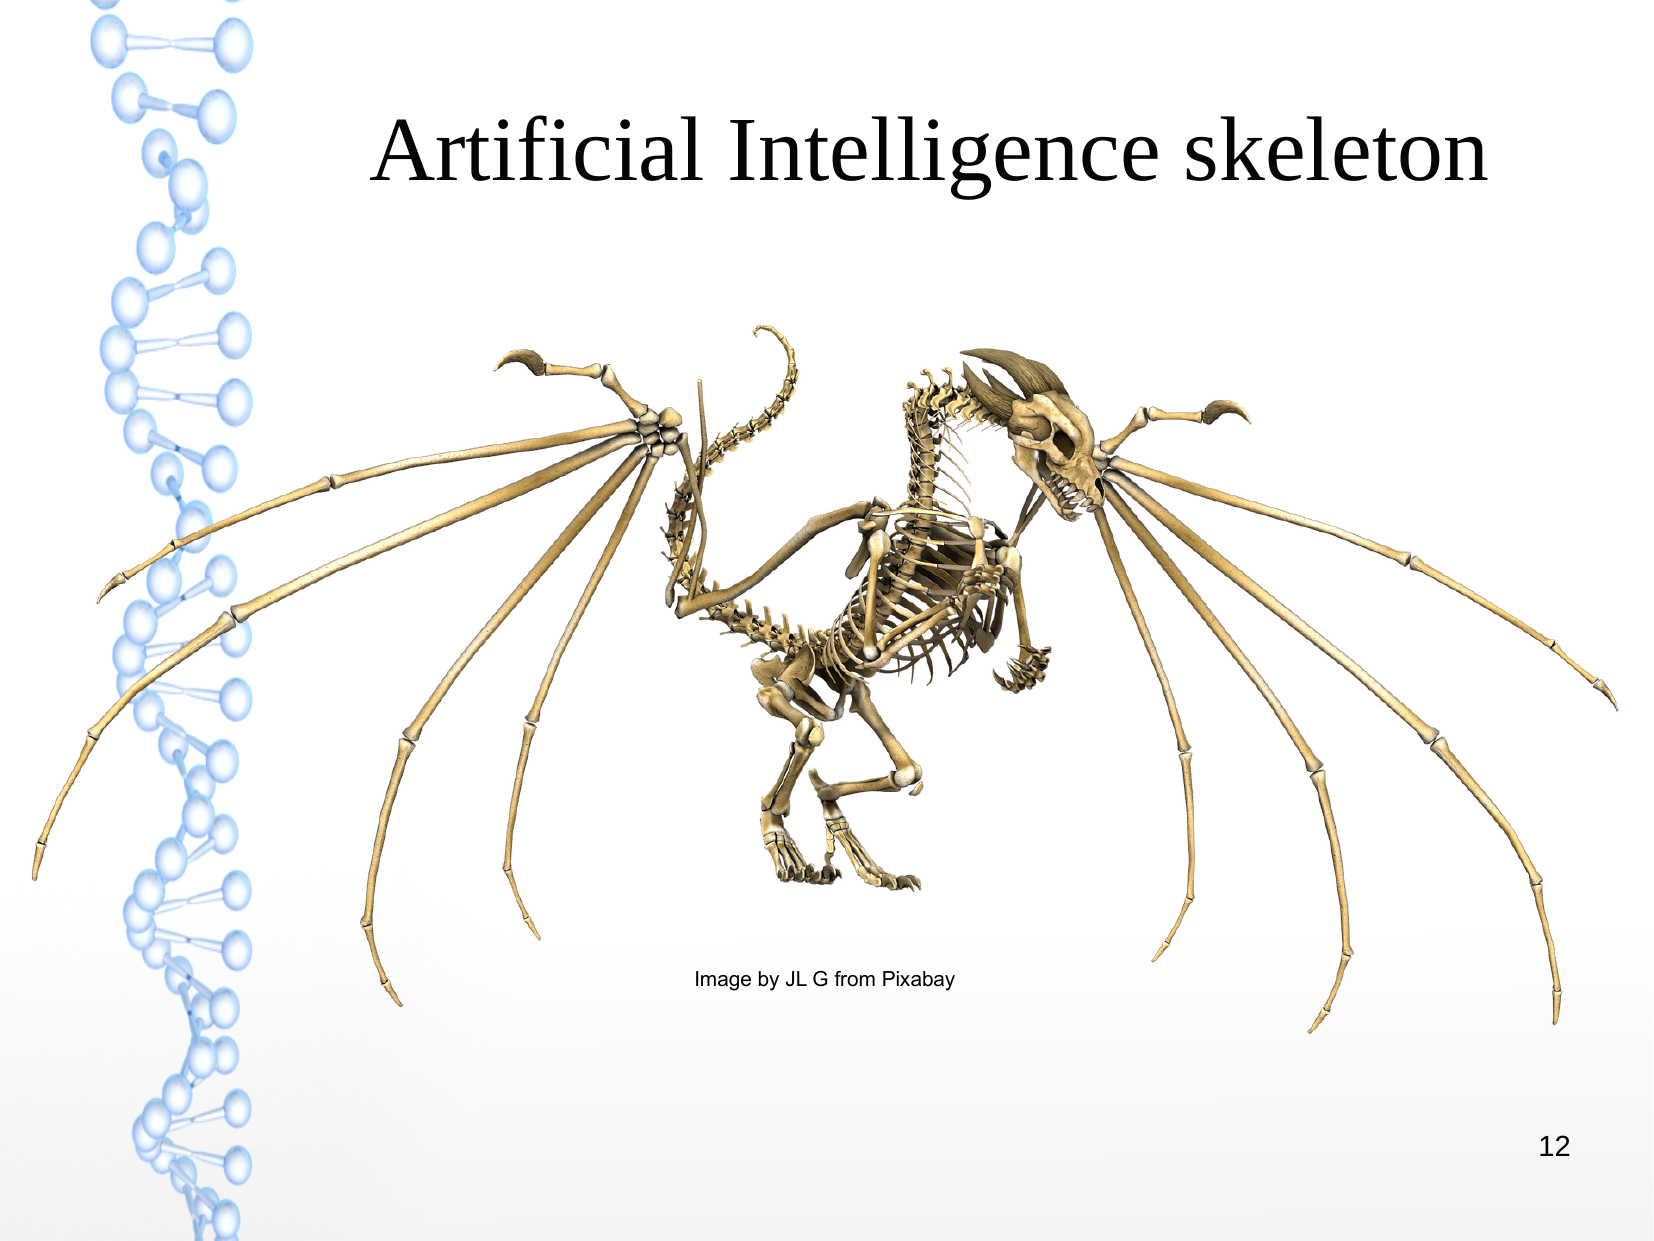

# Artificial Intelligence skeleton
Image by JL G from Pixabay
12